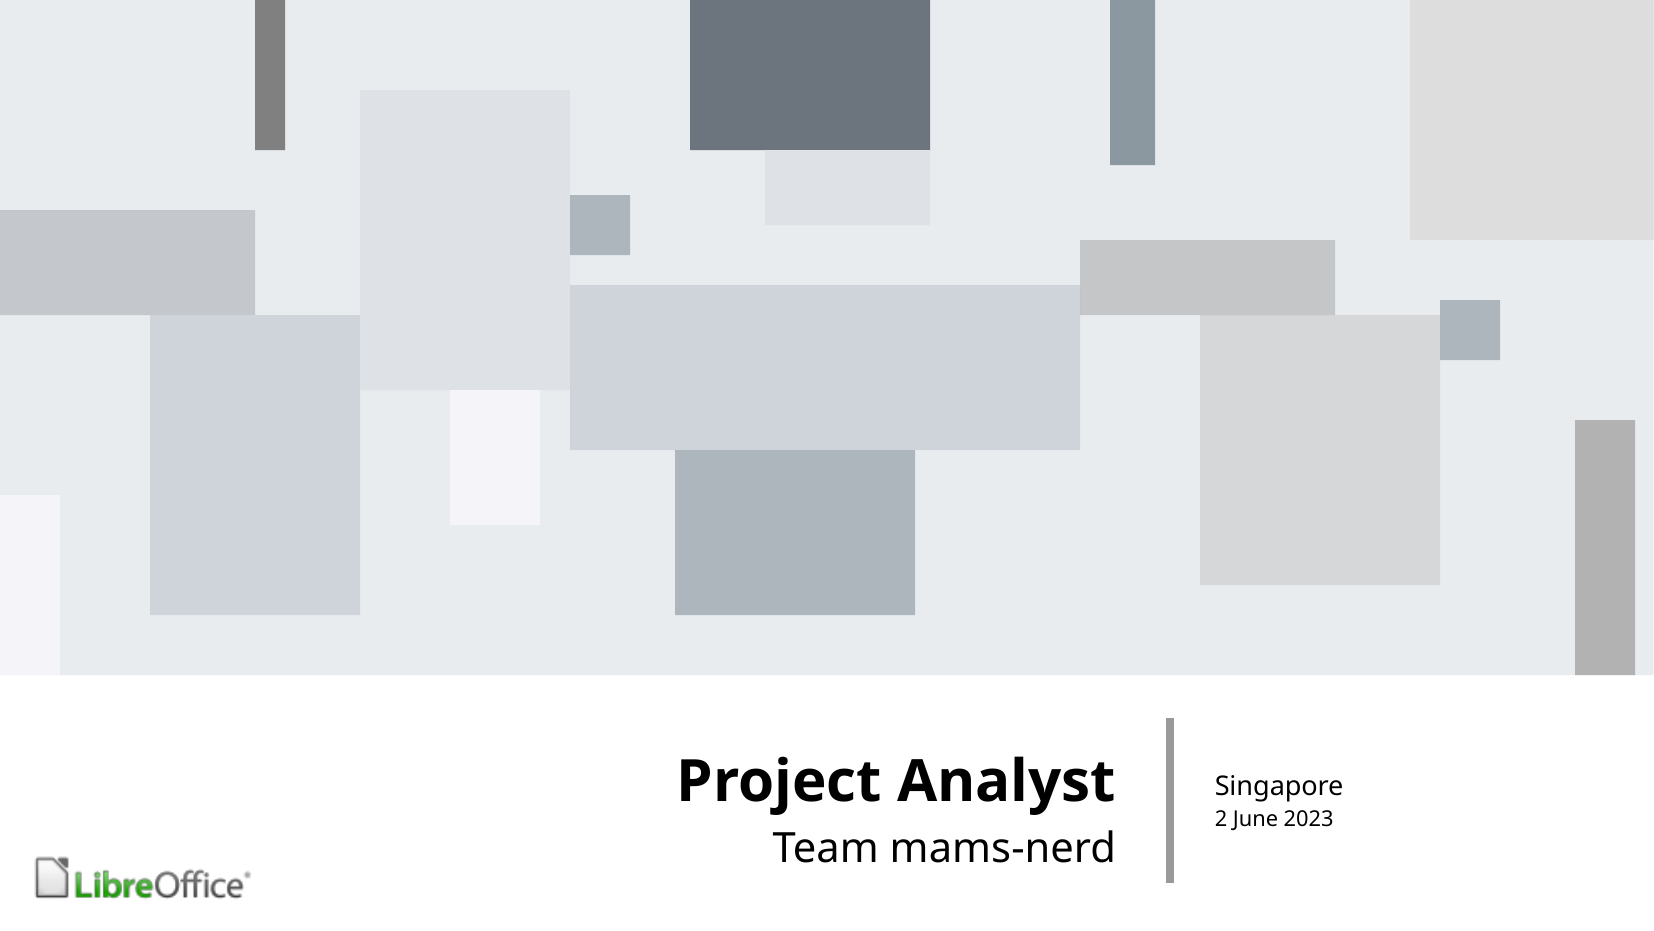

Project Analyst
Team mams-nerd
Singapore
2 June 2023